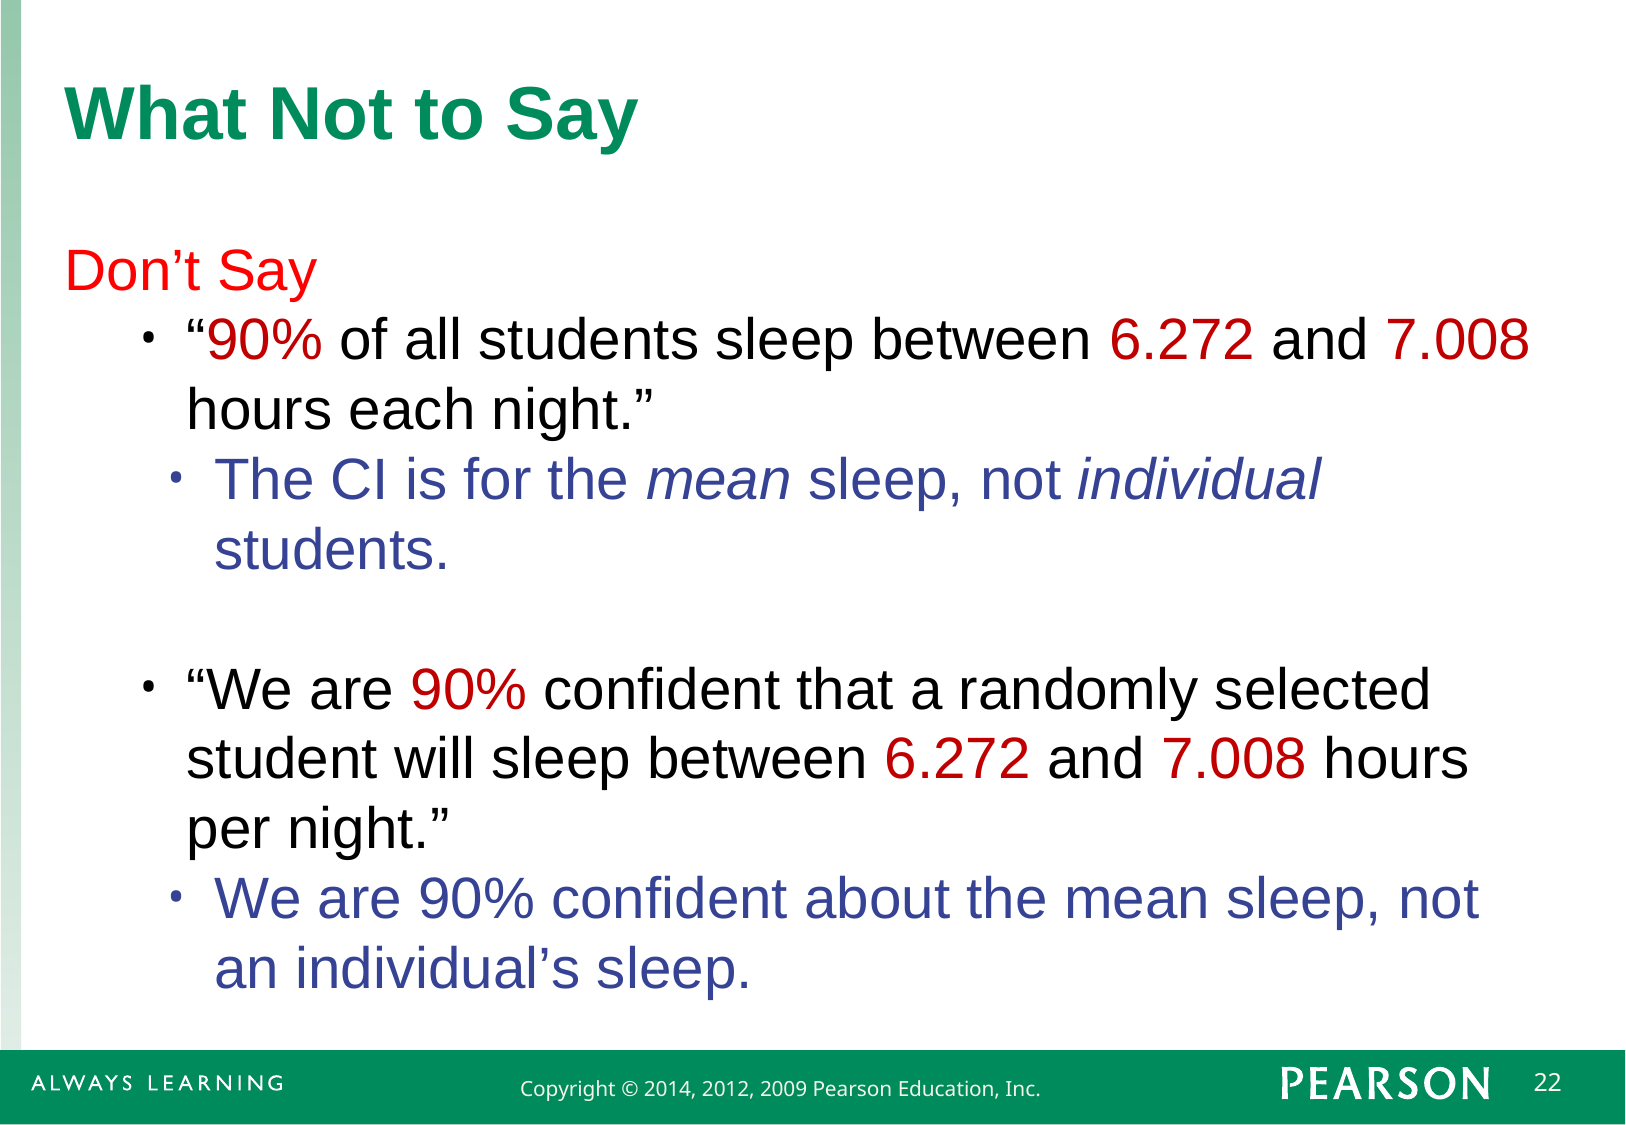

# What Not to Say
Don’t Say
“90% of all students sleep between 6.272 and 7.008 hours each night.”
The CI is for the mean sleep, not individual students.
“We are 90% confident that a randomly selected student will sleep between 6.272 and 7.008 hours per night.”
We are 90% confident about the mean sleep, not an individual’s sleep.